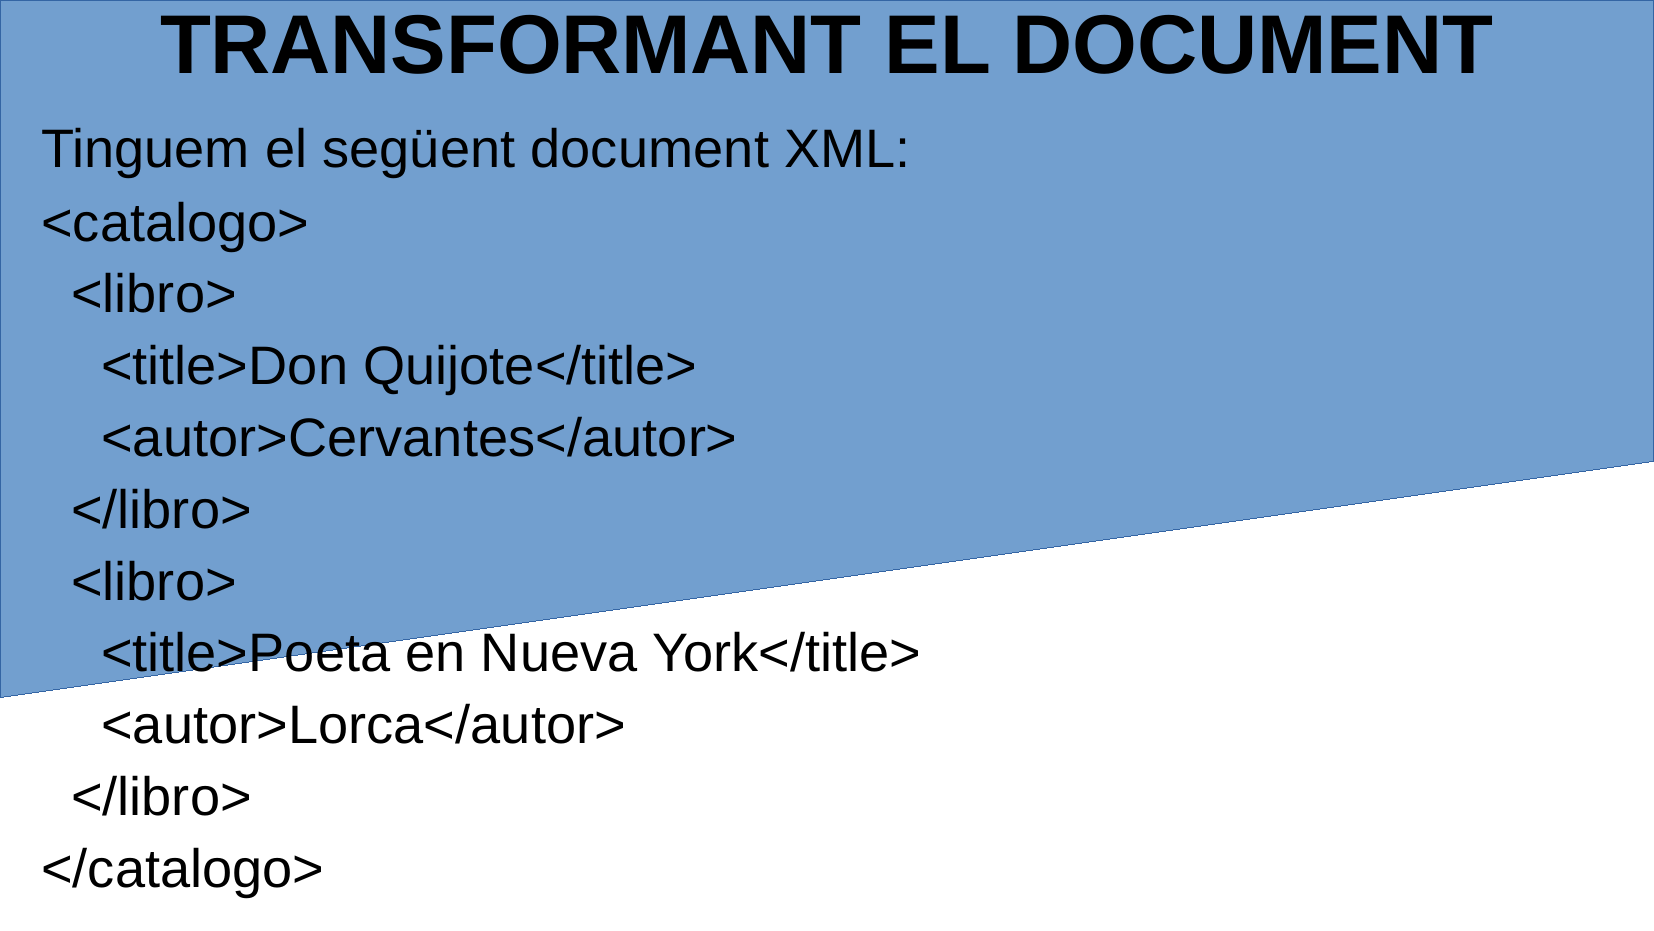

# TRANSFORMANT EL DOCUMENT
Tinguem el següent document XML:
<catalogo>
 <libro>
 <title>Don Quijote</title>
 <autor>Cervantes</autor>
 </libro>
 <libro>
 <title>Poeta en Nueva York</title>
 <autor>Lorca</autor>
 </libro>
</catalogo>